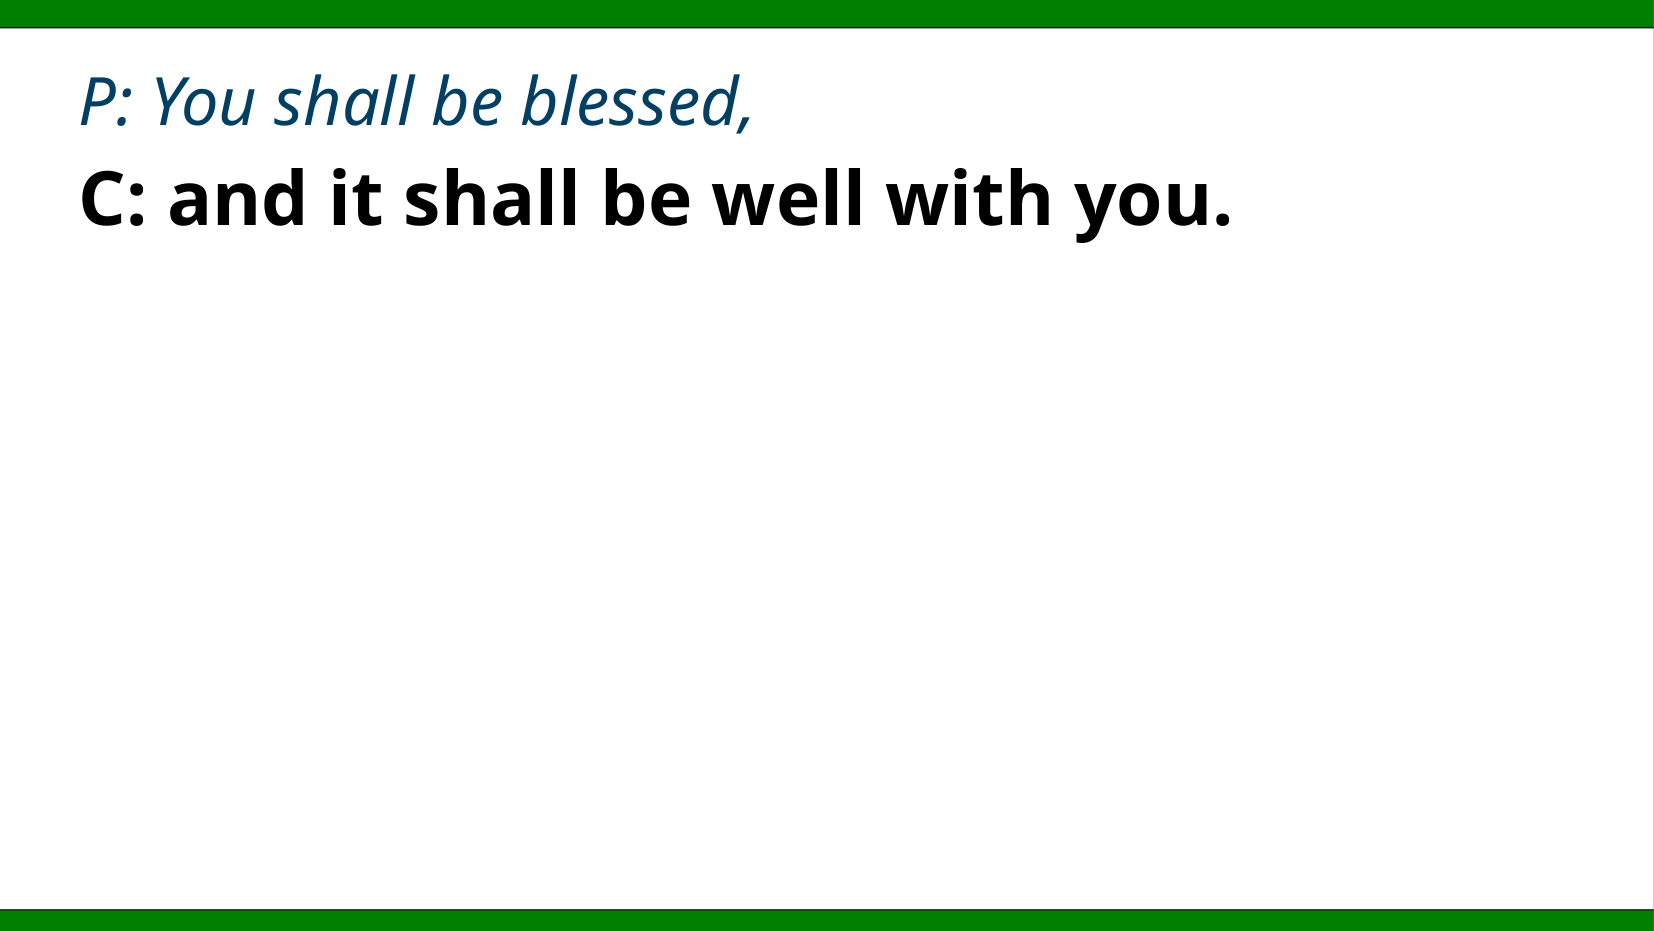

P: You shall be blessed,
C: and it shall be well with you.